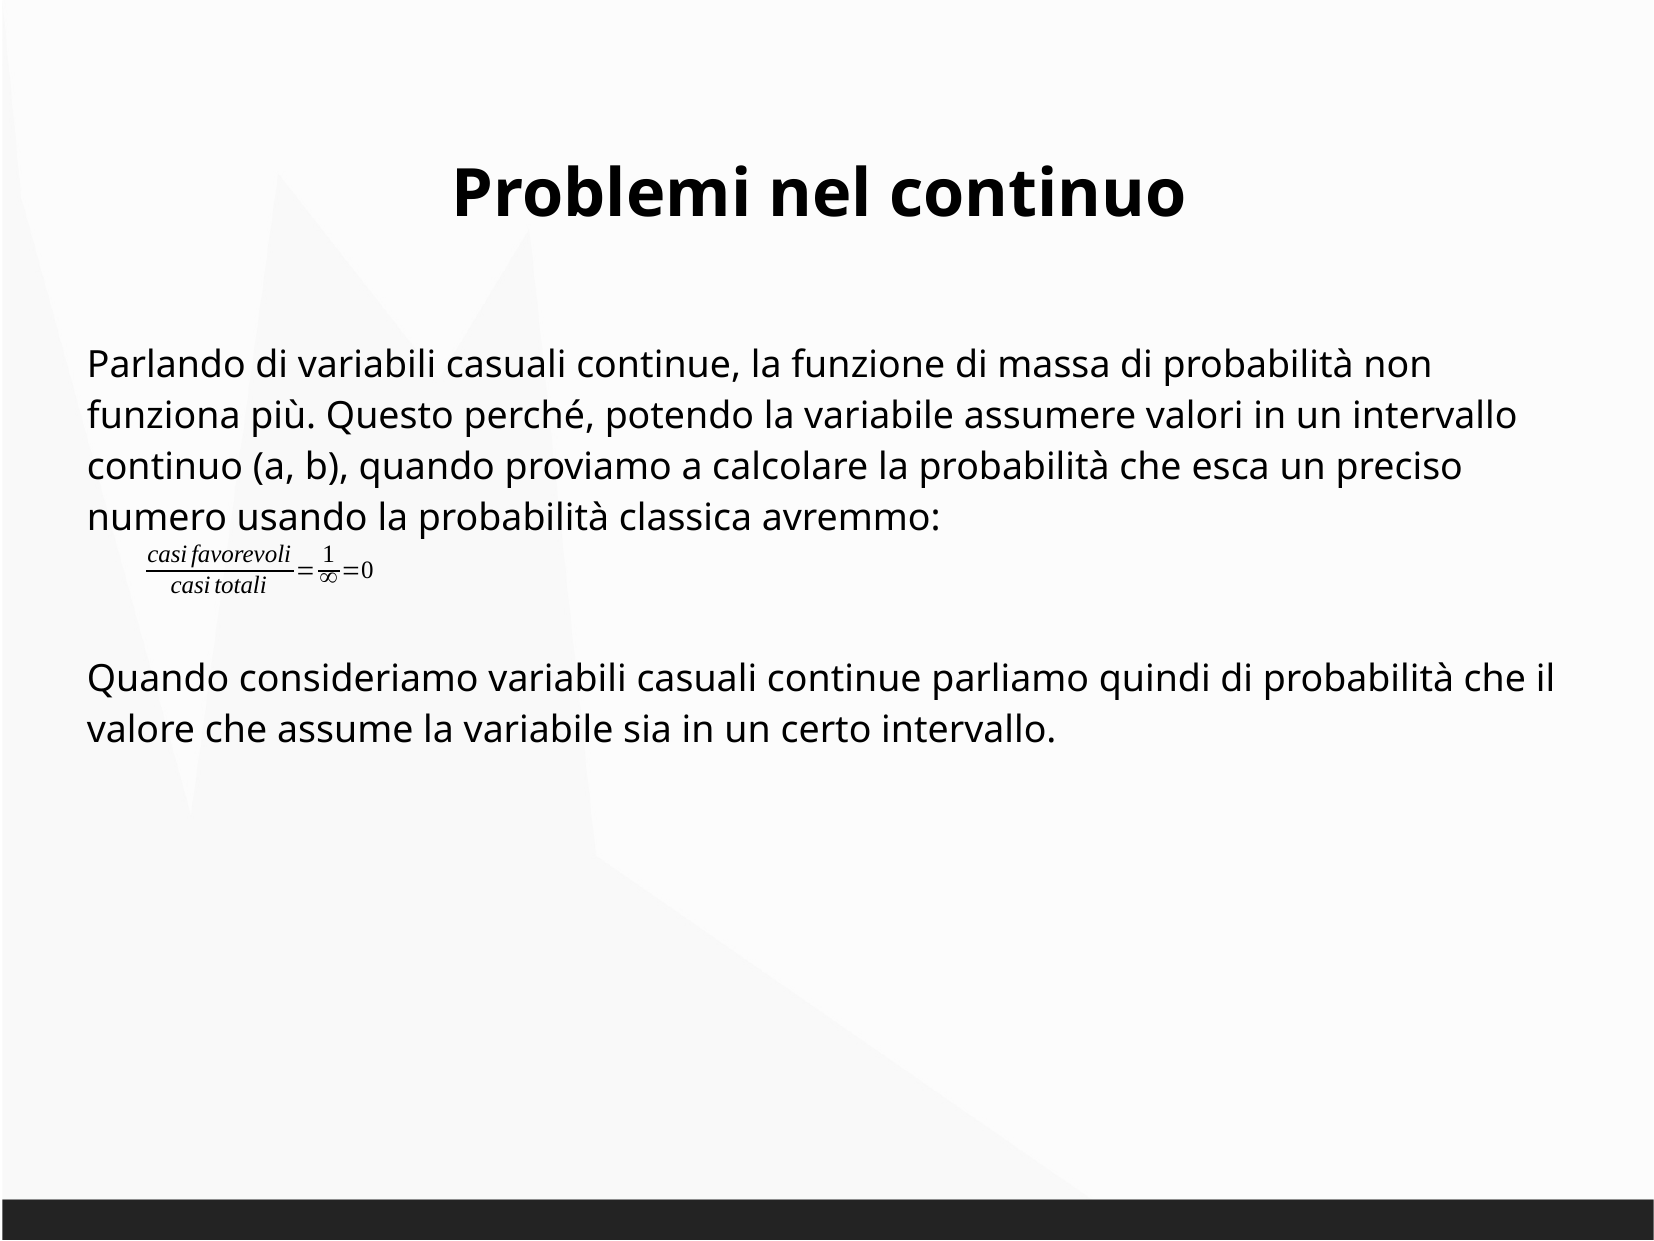

# Problemi nel continuo
Parlando di variabili casuali continue, la funzione di massa di probabilità non funziona più. Questo perché, potendo la variabile assumere valori in un intervallo continuo (a, b), quando proviamo a calcolare la probabilità che esca un preciso numero usando la probabilità classica avremmo:
Quando consideriamo variabili casuali continue parliamo quindi di probabilità che il valore che assume la variabile sia in un certo intervallo.